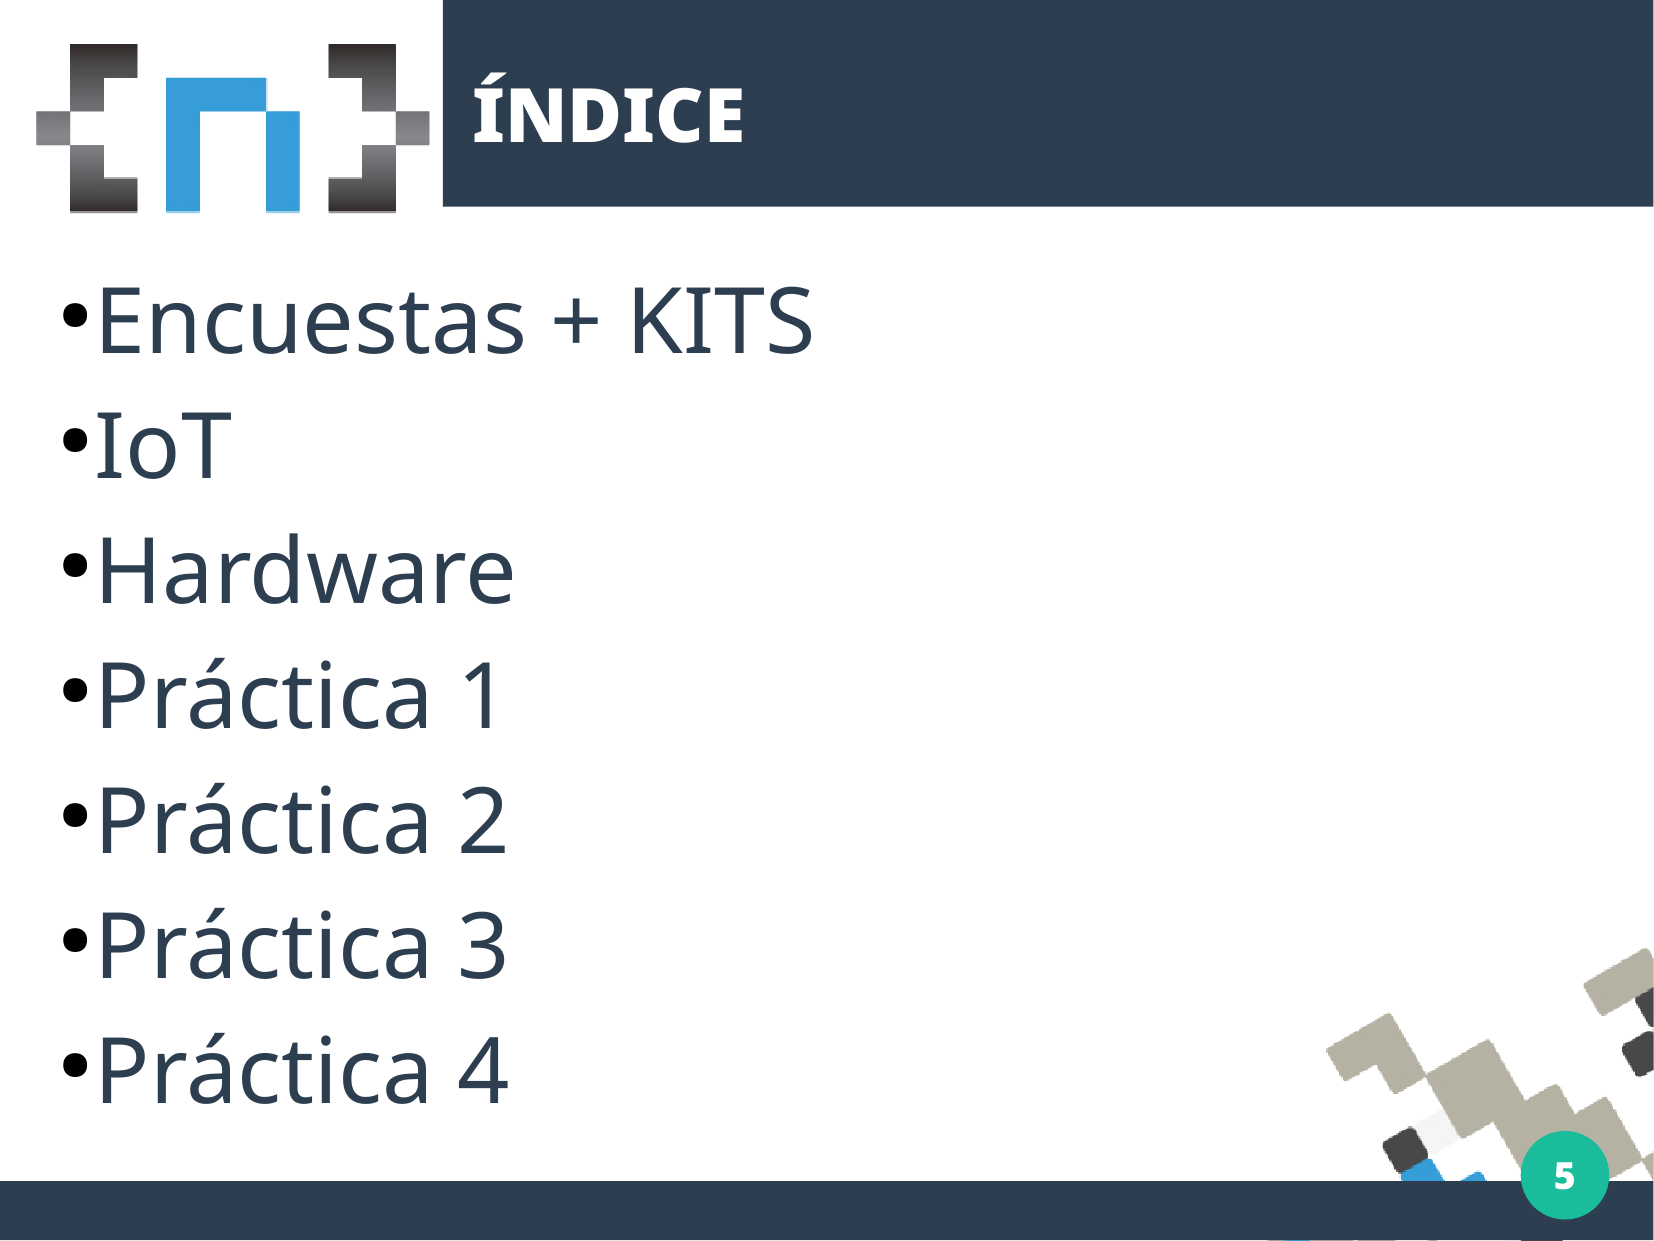

# ÍNDICE
Encuestas + KITS
IoT
Hardware
Práctica 1
Práctica 2
Práctica 3
Práctica 4
5